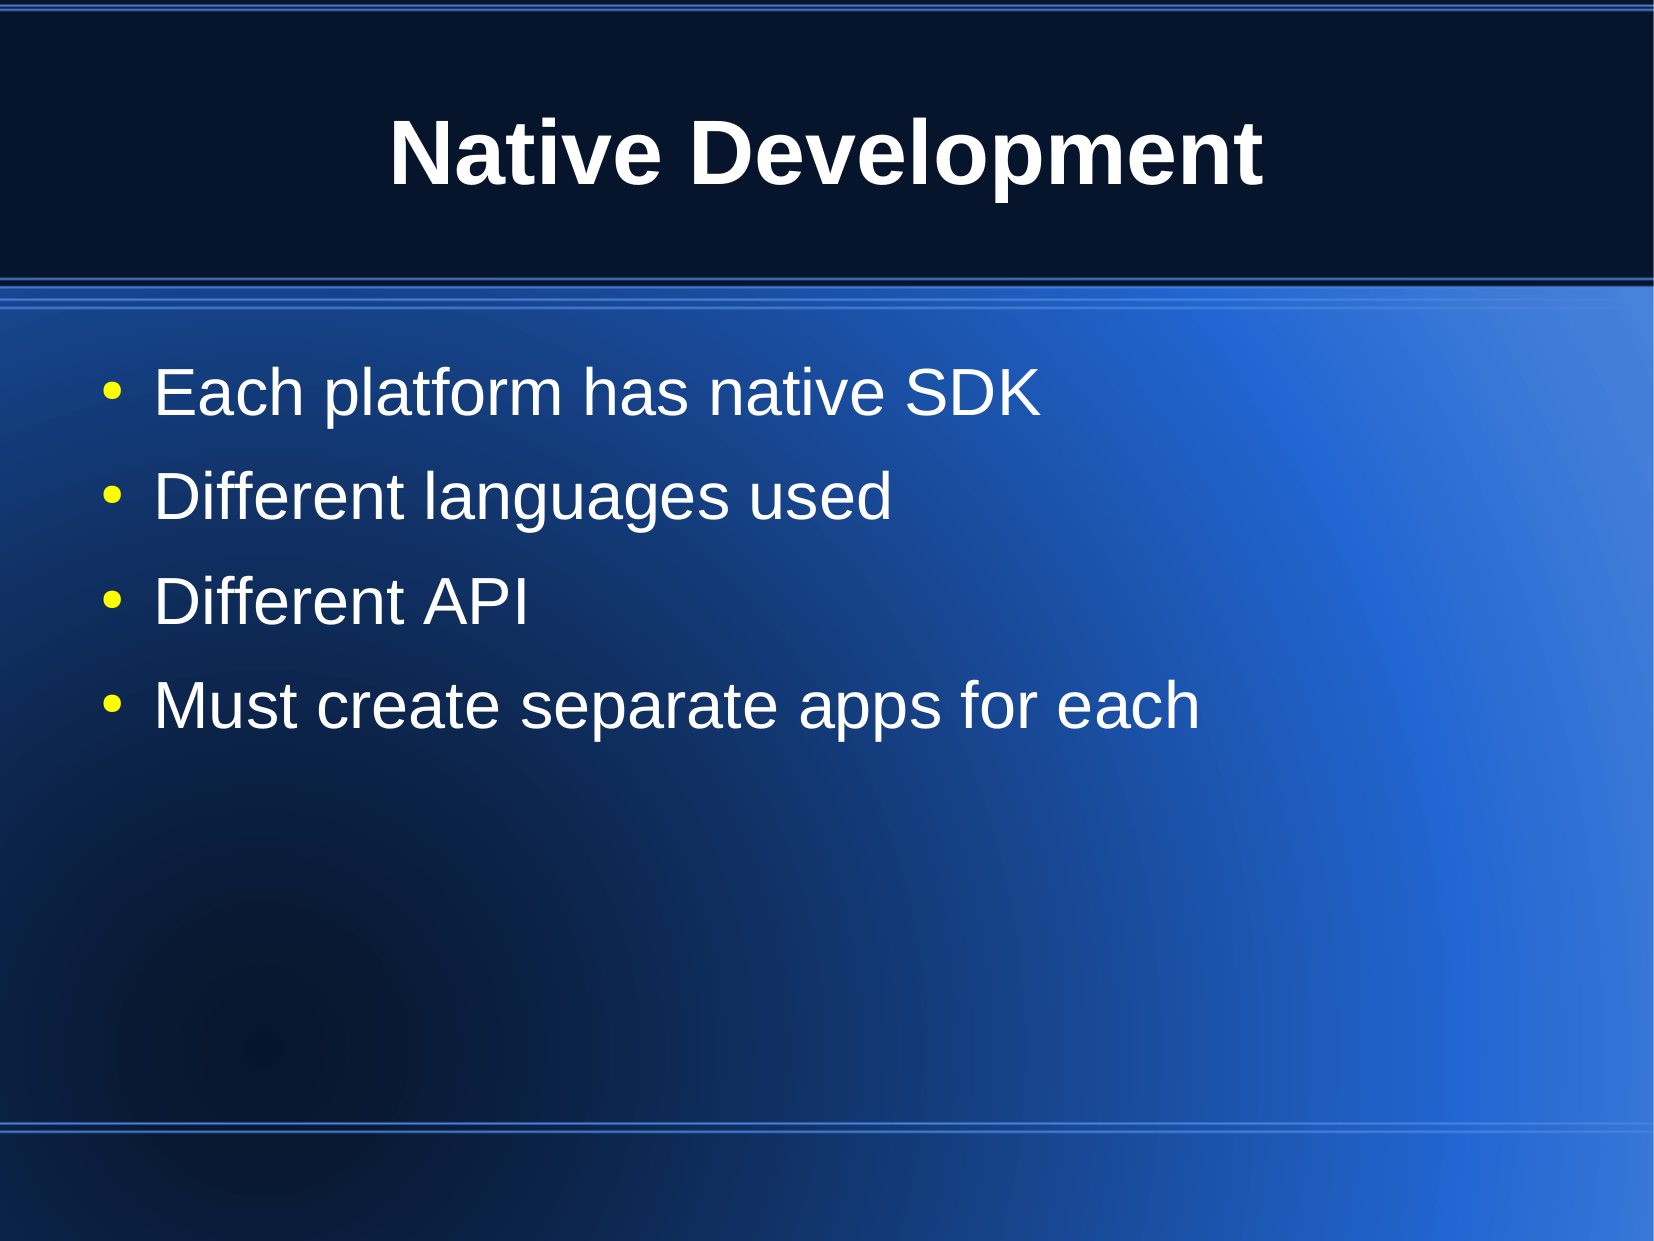

# Native Development
Each platform has native SDK
Different languages used
Different API
Must create separate apps for each